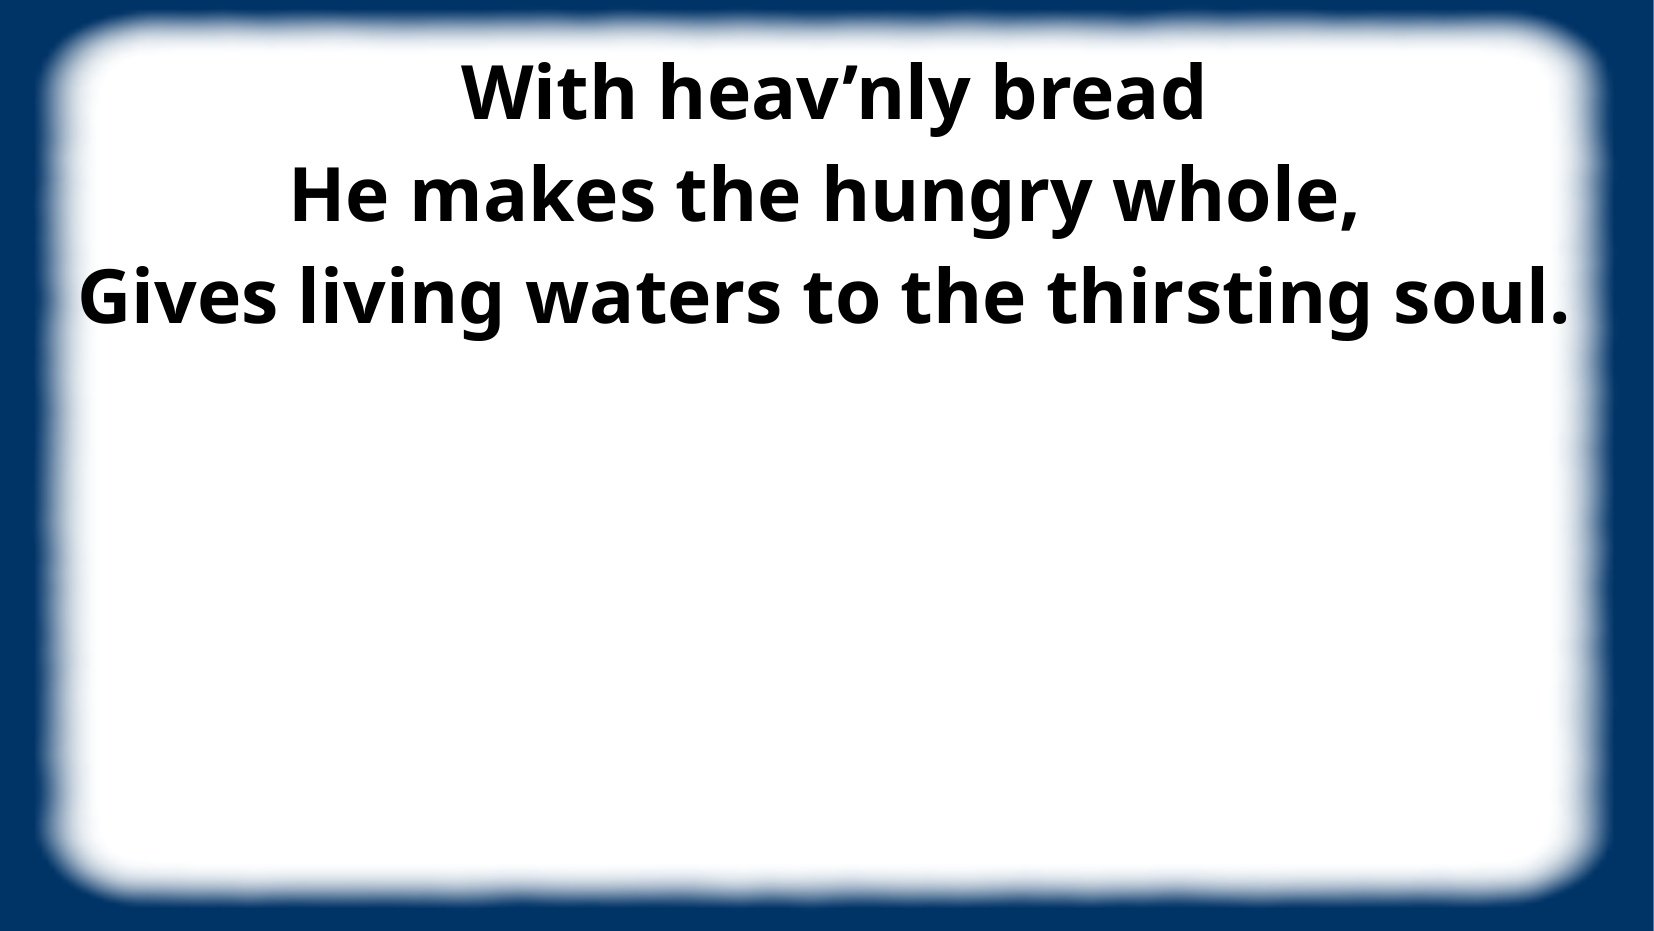

With heav’nly bread
He makes the hungry whole,
Gives living waters to the thirsting soul.